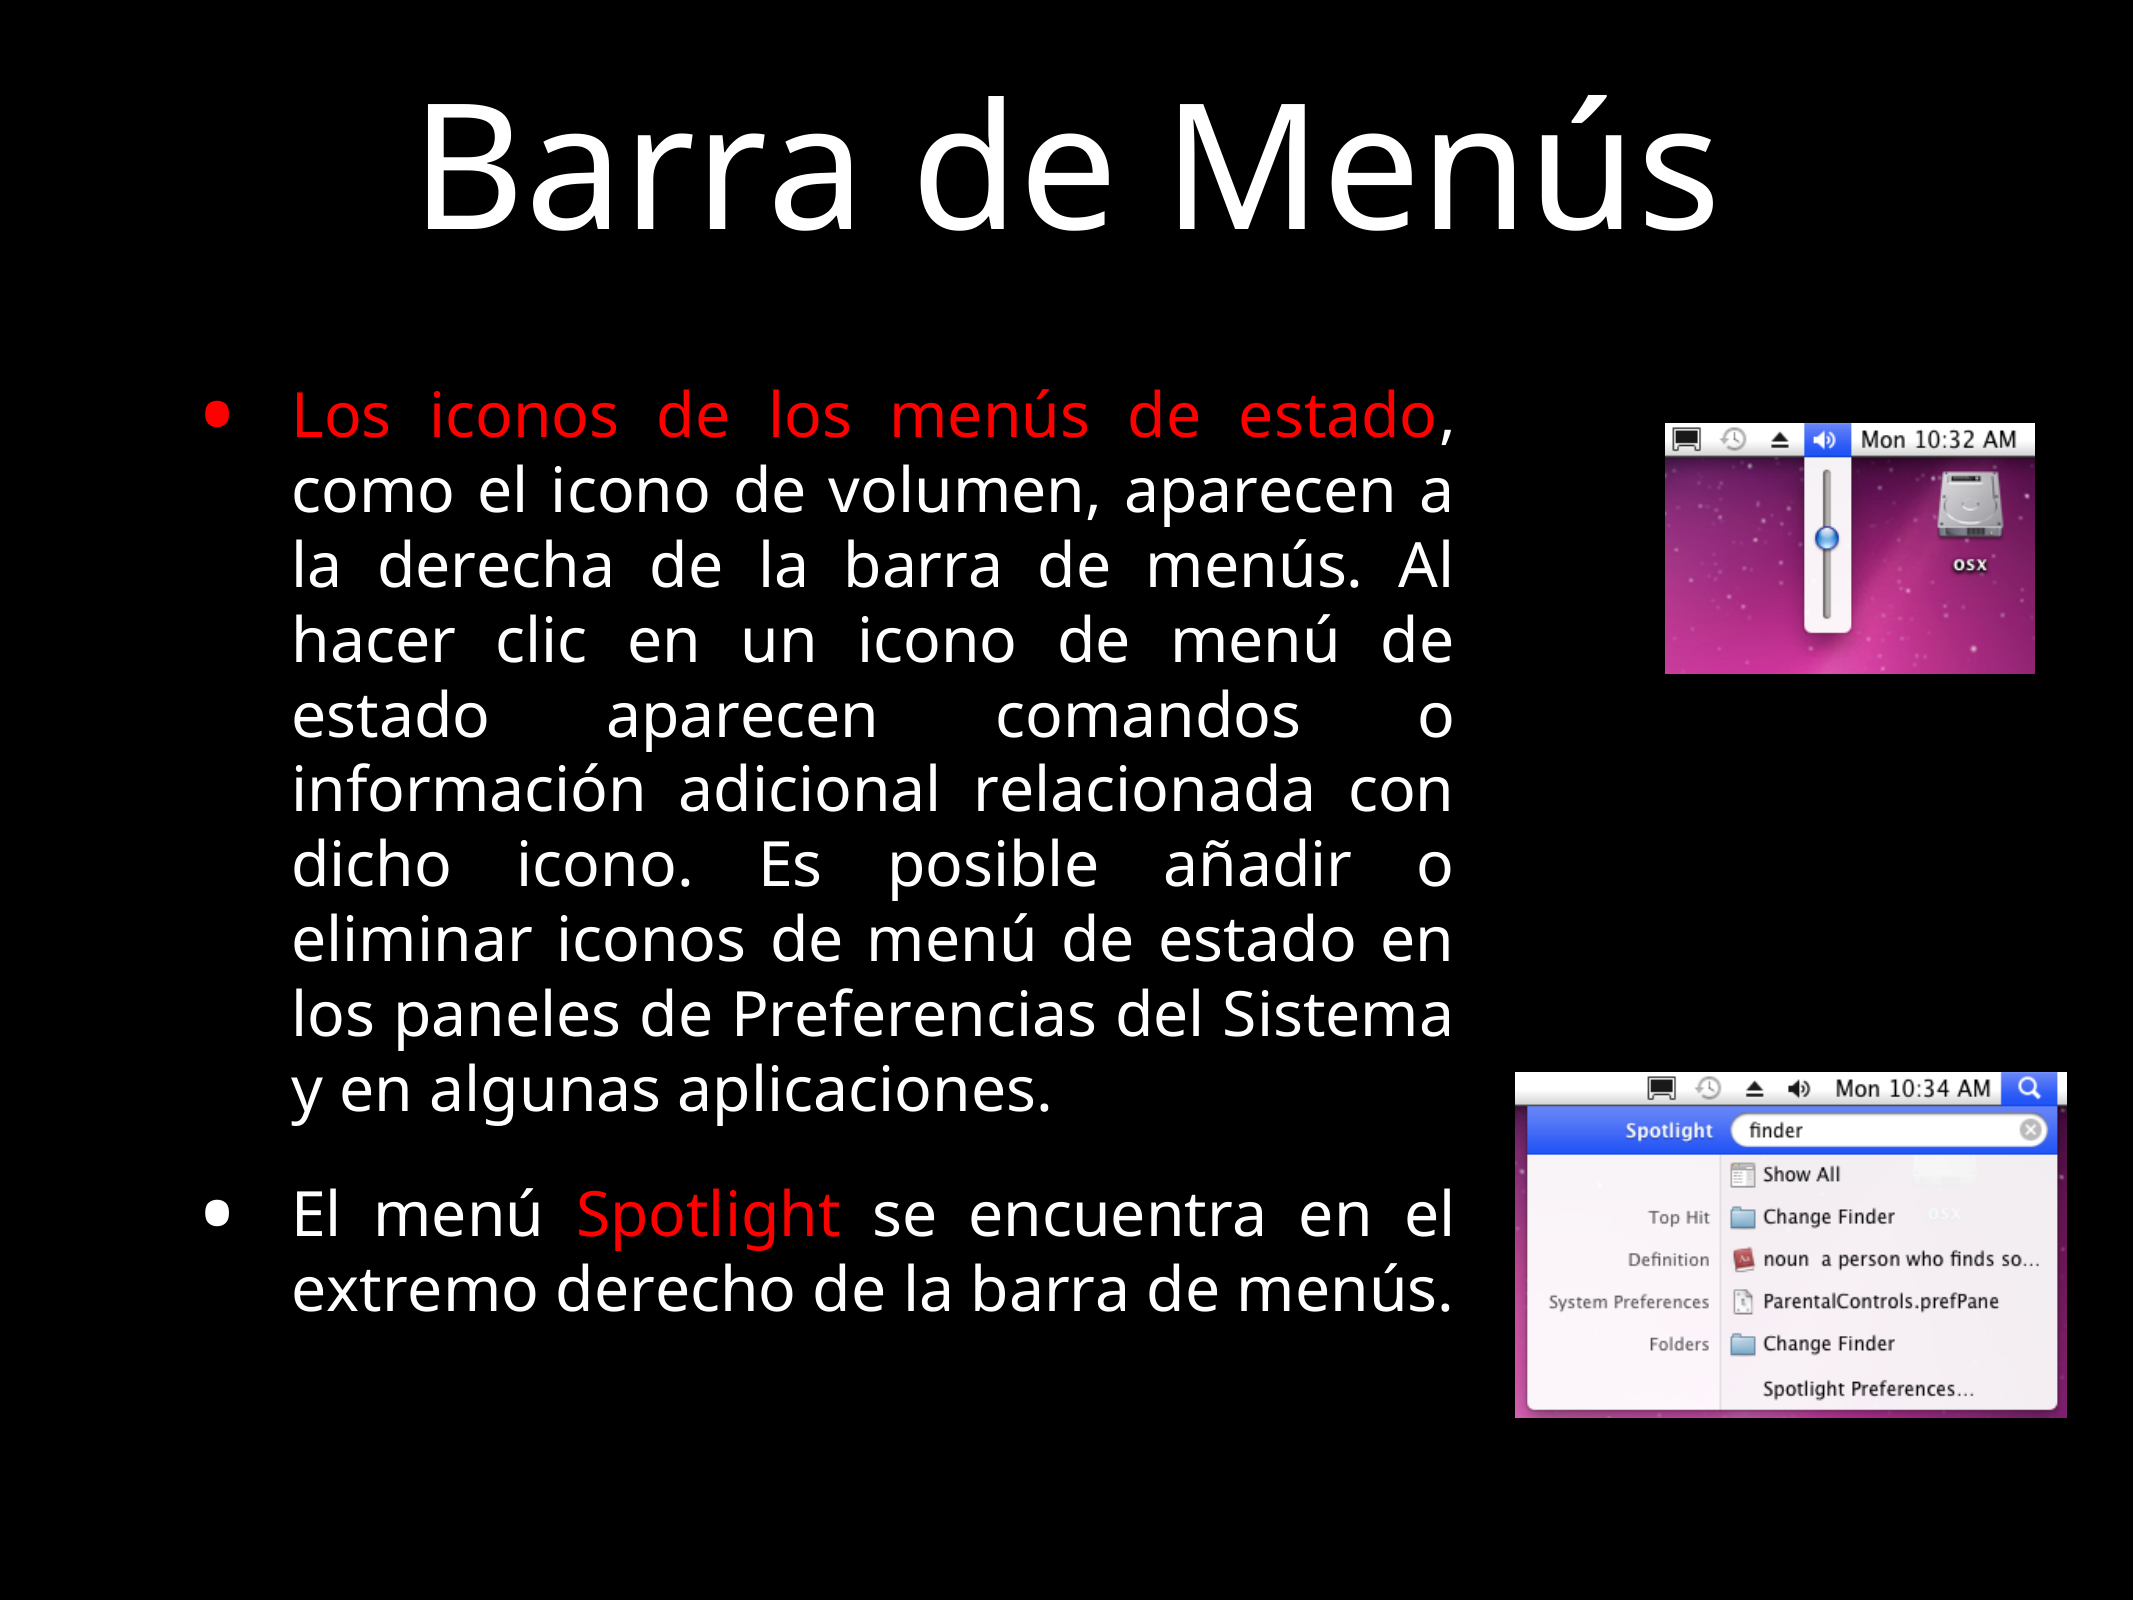

Barra de Menús
# Los iconos de los menús de estado, como el icono de volumen, aparecen a la derecha de la barra de menús. Al hacer clic en un icono de menú de estado aparecen comandos o información adicional relacionada con dicho icono. Es posible añadir o eliminar iconos de menú de estado en los paneles de Preferencias del Sistema y en algunas aplicaciones.
El menú Spotlight se encuentra en el extremo derecho de la barra de menús.